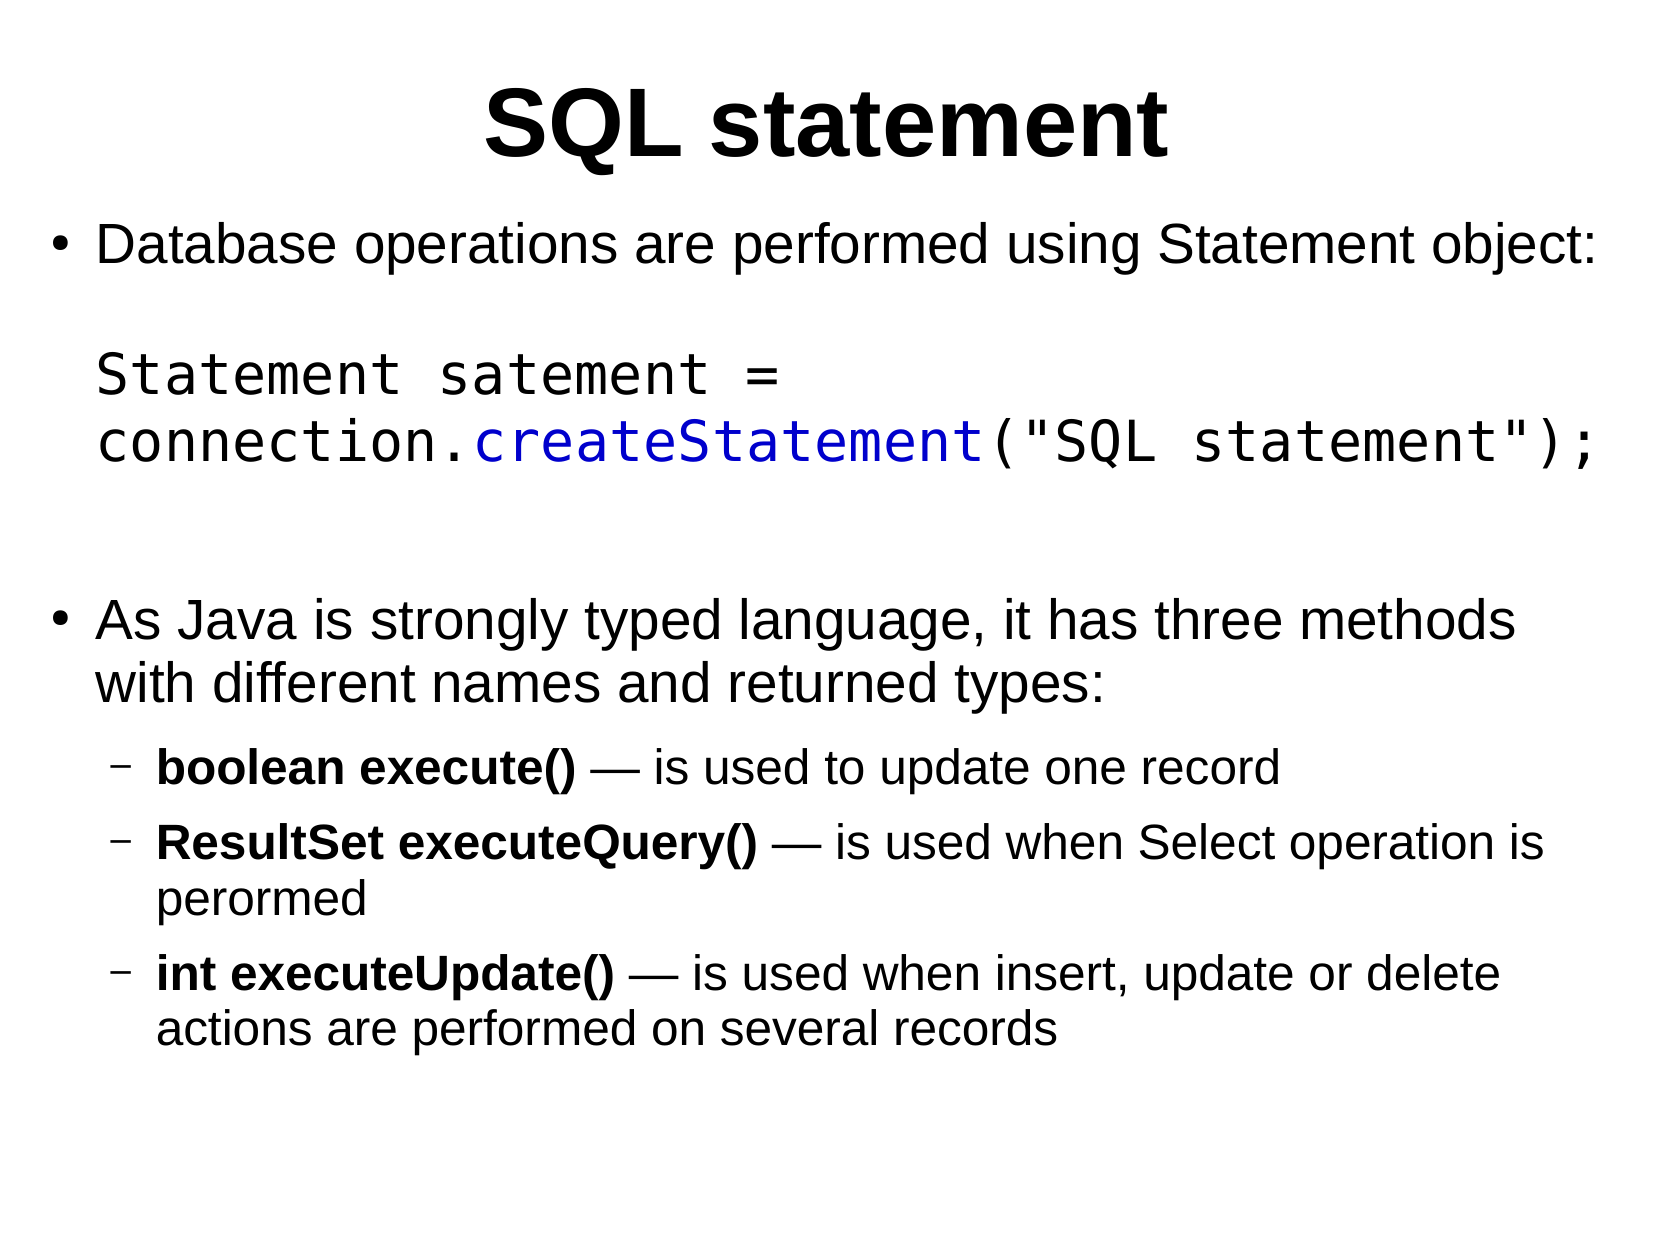

# SQL statement
Database operations are performed using Statement object:
Statement satement = connection.createStatement("SQL statement");
As Java is strongly typed language, it has three methods with different names and returned types:
boolean execute() — is used to update one record
ResultSet executeQuery() — is used when Select operation is perormed
int executeUpdate() — is used when insert, update or delete actions are performed on several records